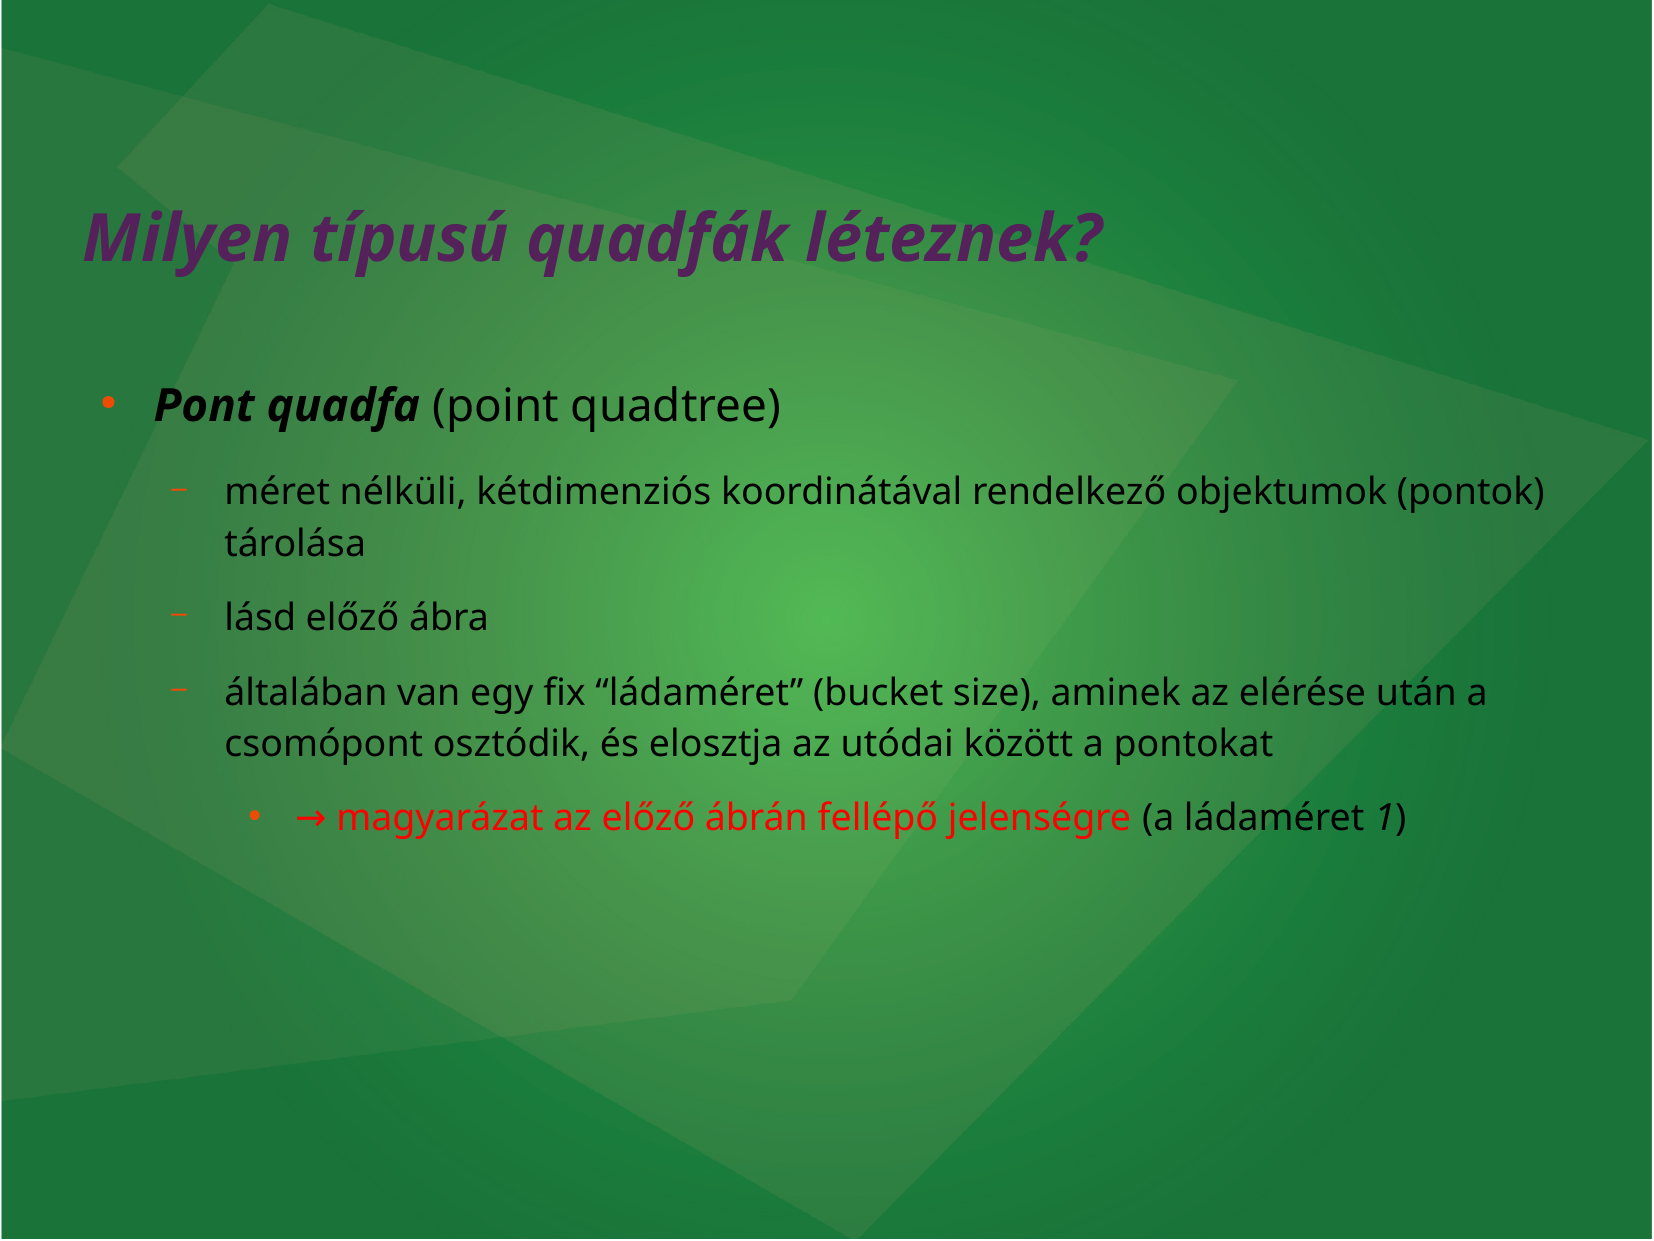

# Milyen típusú quadfák léteznek?
Pont quadfa (point quadtree)
méret nélküli, kétdimenziós koordinátával rendelkező objektumok (pontok) tárolása
lásd előző ábra
általában van egy fix “ládaméret” (bucket size), aminek az elérése után a csomópont osztódik, és elosztja az utódai között a pontokat
→ magyarázat az előző ábrán fellépő jelenségre (a ládaméret 1)